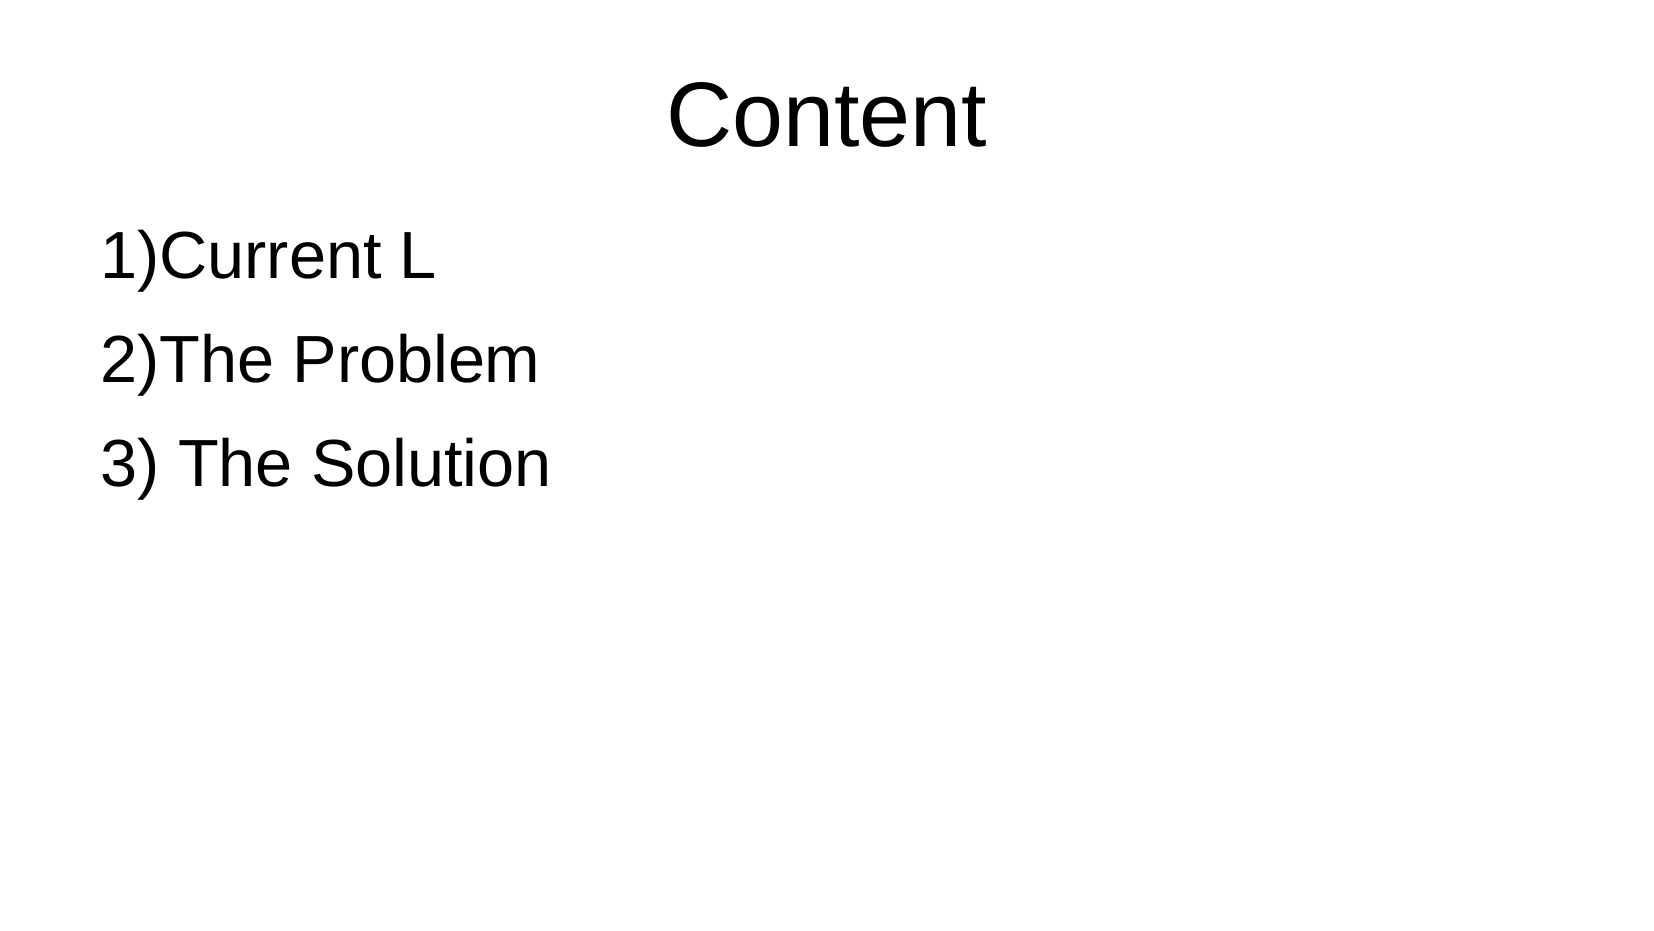

# Content
Current L
The Problem
 The Solution